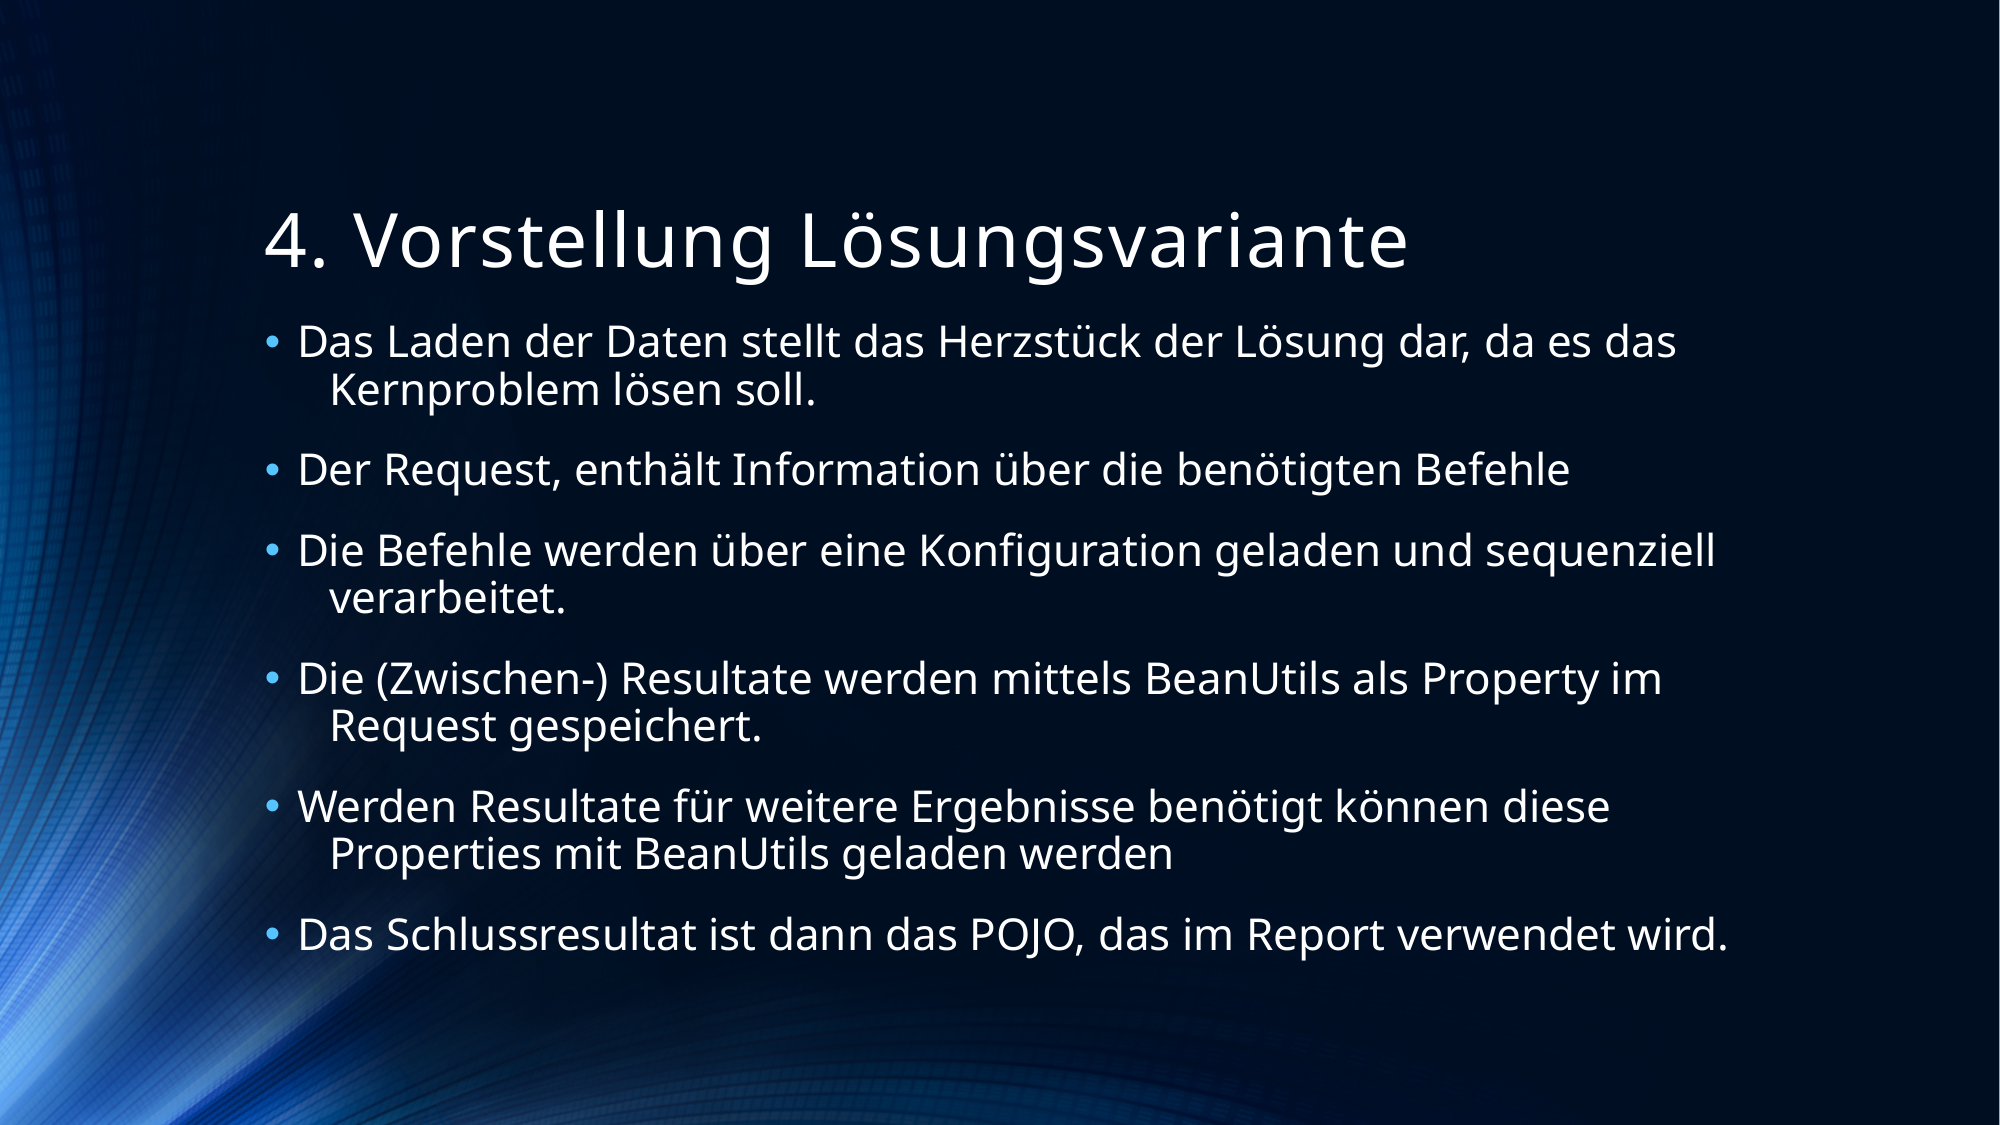

# 4. Vorstellung Lösungsvariante
Das Laden der Daten stellt das Herzstück der Lösung dar, da es das Kernproblem lösen soll.
Der Request, enthält Information über die benötigten Befehle
Die Befehle werden über eine Konfiguration geladen und sequenziell verarbeitet.
Die (Zwischen-) Resultate werden mittels BeanUtils als Property im Request gespeichert.
Werden Resultate für weitere Ergebnisse benötigt können diese Properties mit BeanUtils geladen werden
Das Schlussresultat ist dann das POJO, das im Report verwendet wird.